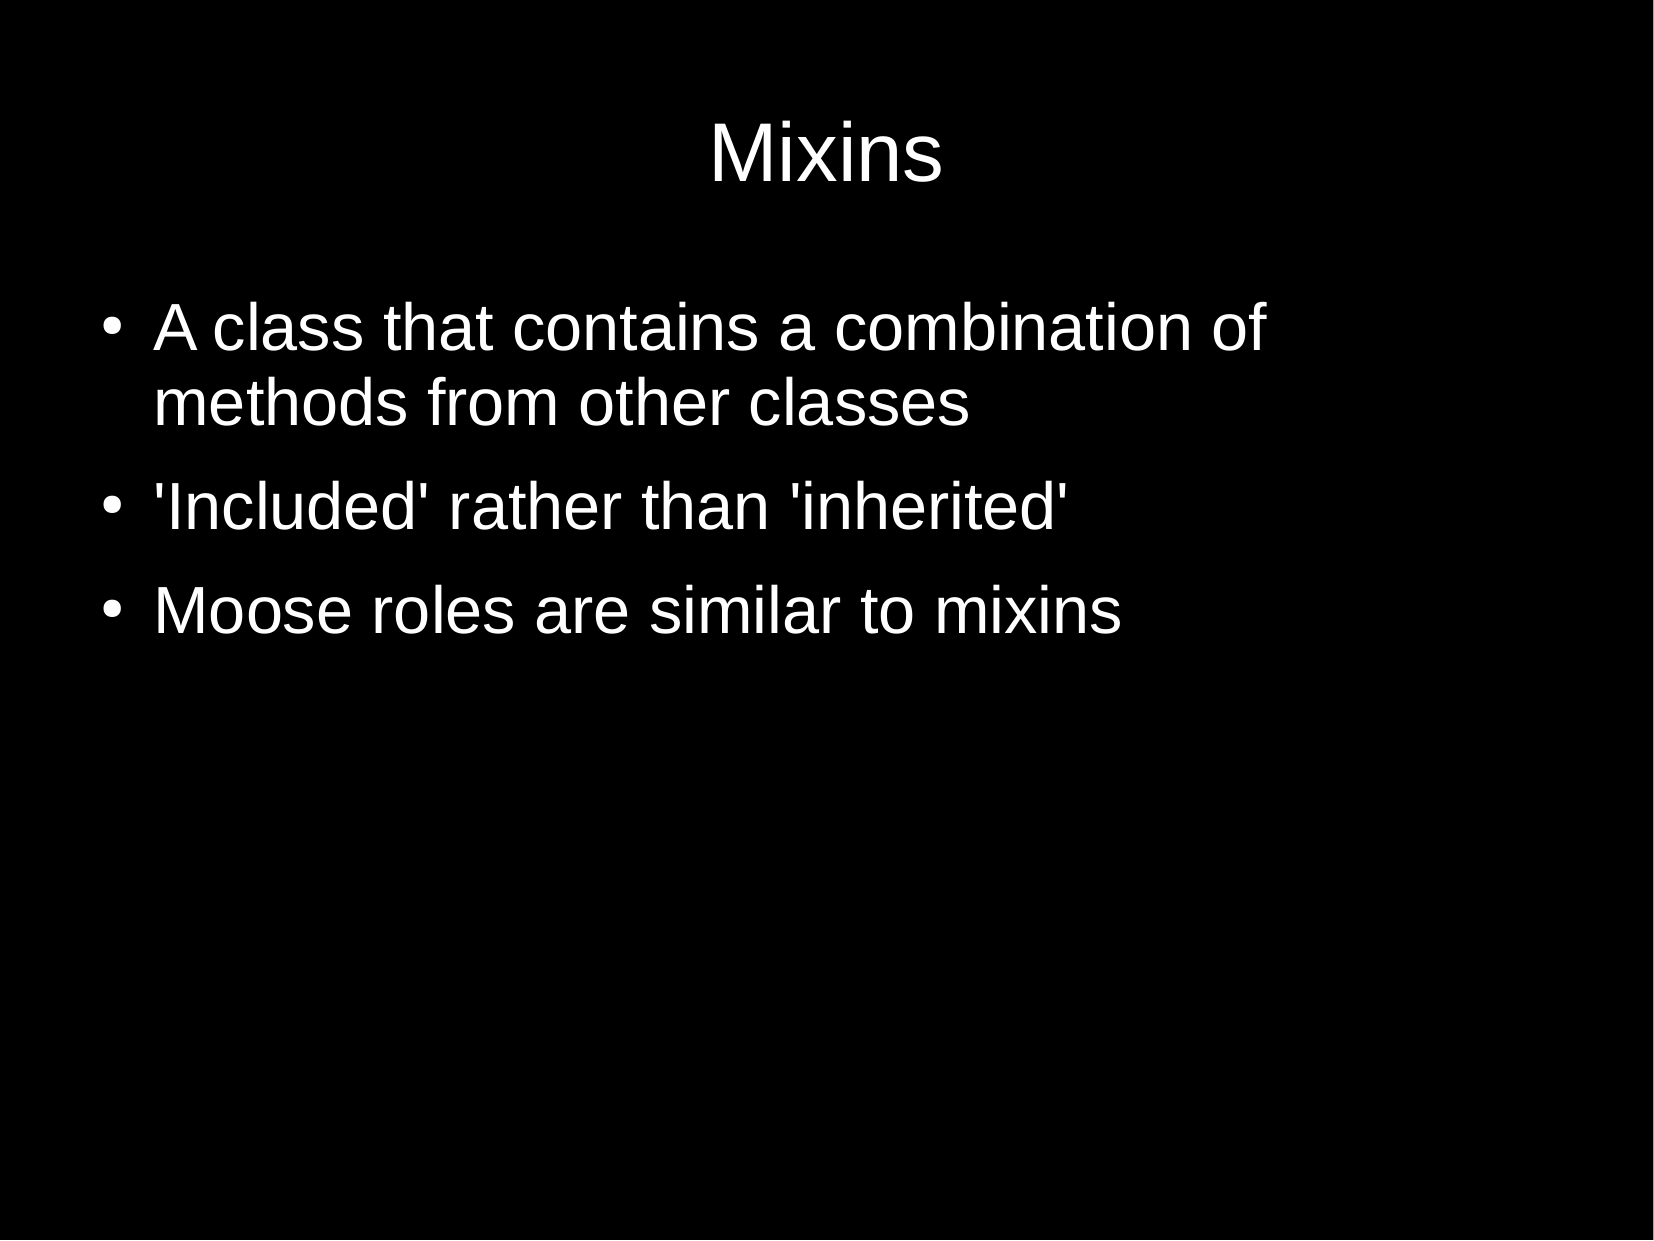

# Mixins
A class that contains a combination of methods from other classes
'Included' rather than 'inherited'
Moose roles are similar to mixins